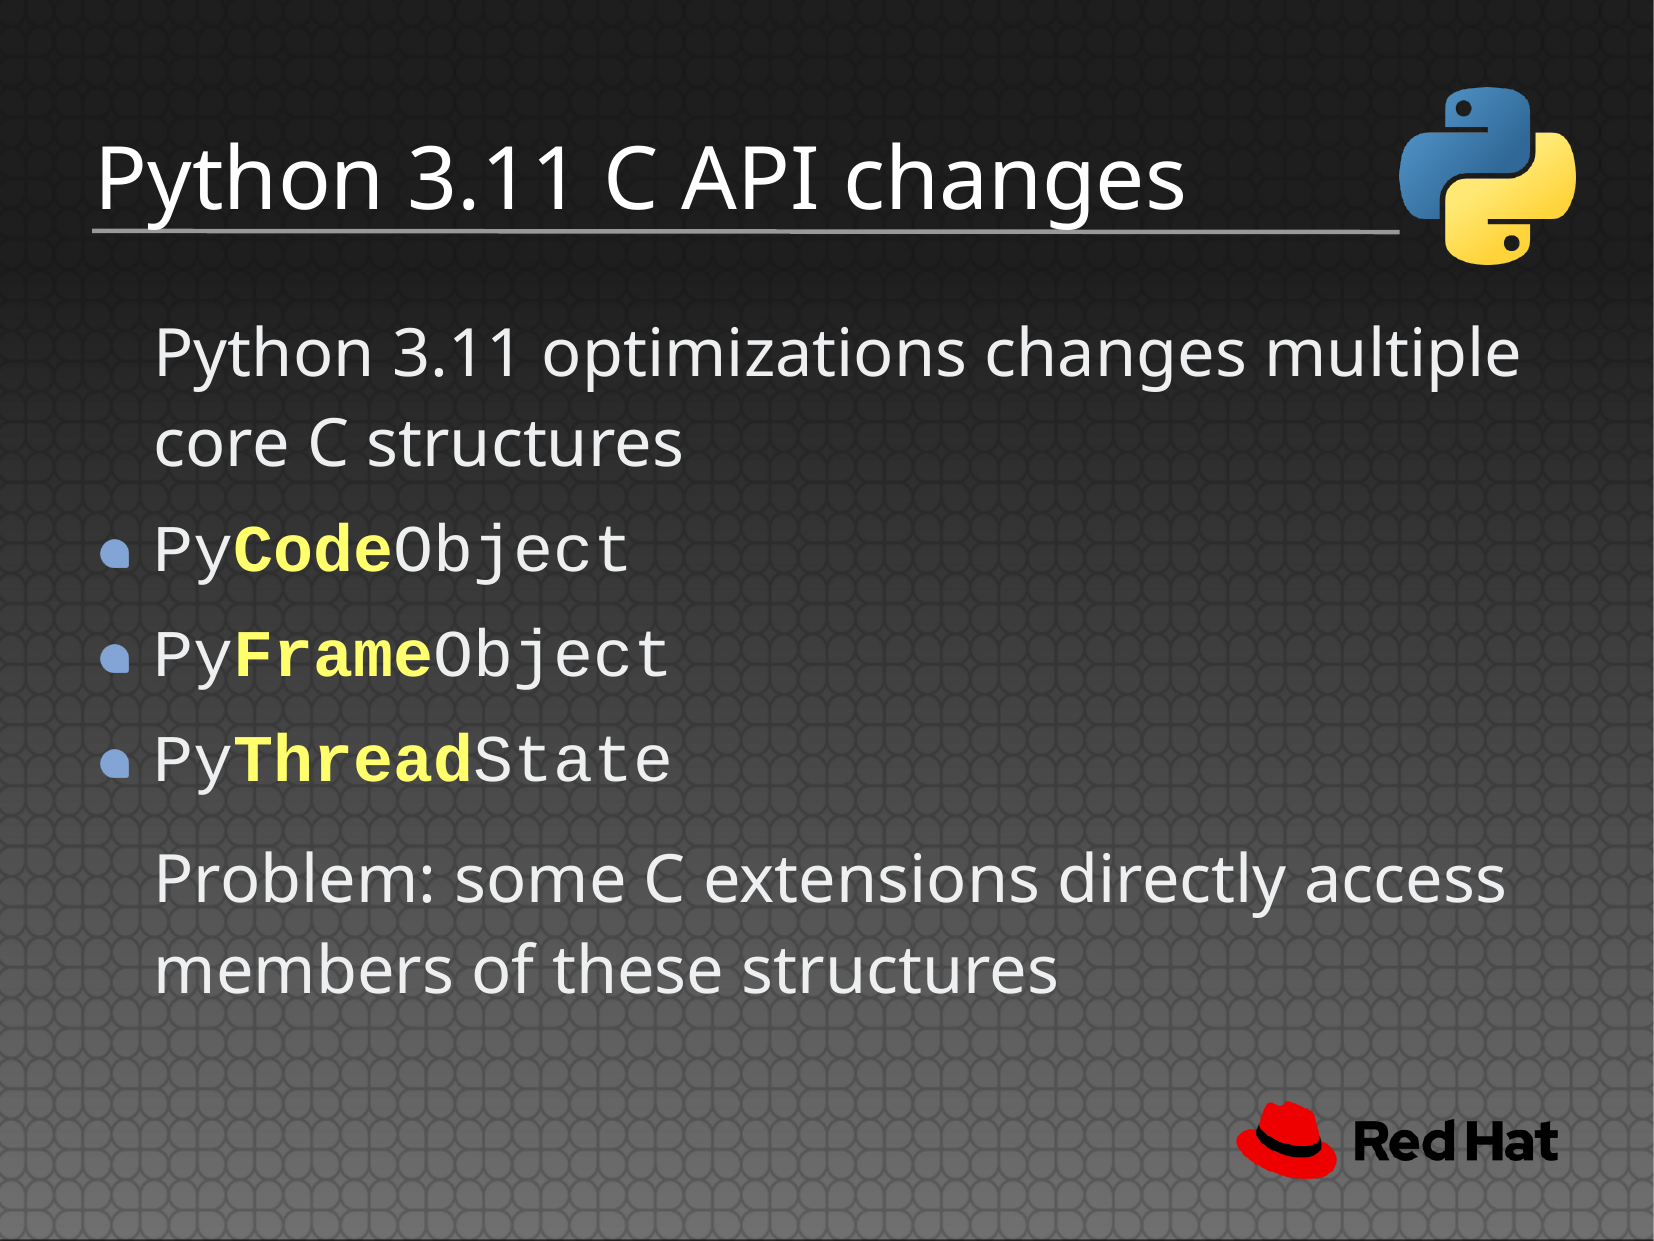

Python 3.11 C API changes
# Python 3.11 optimizations changes multiple core C structures
PyCodeObject
PyFrameObject
PyThreadState
Problem: some C extensions directly access members of these structures